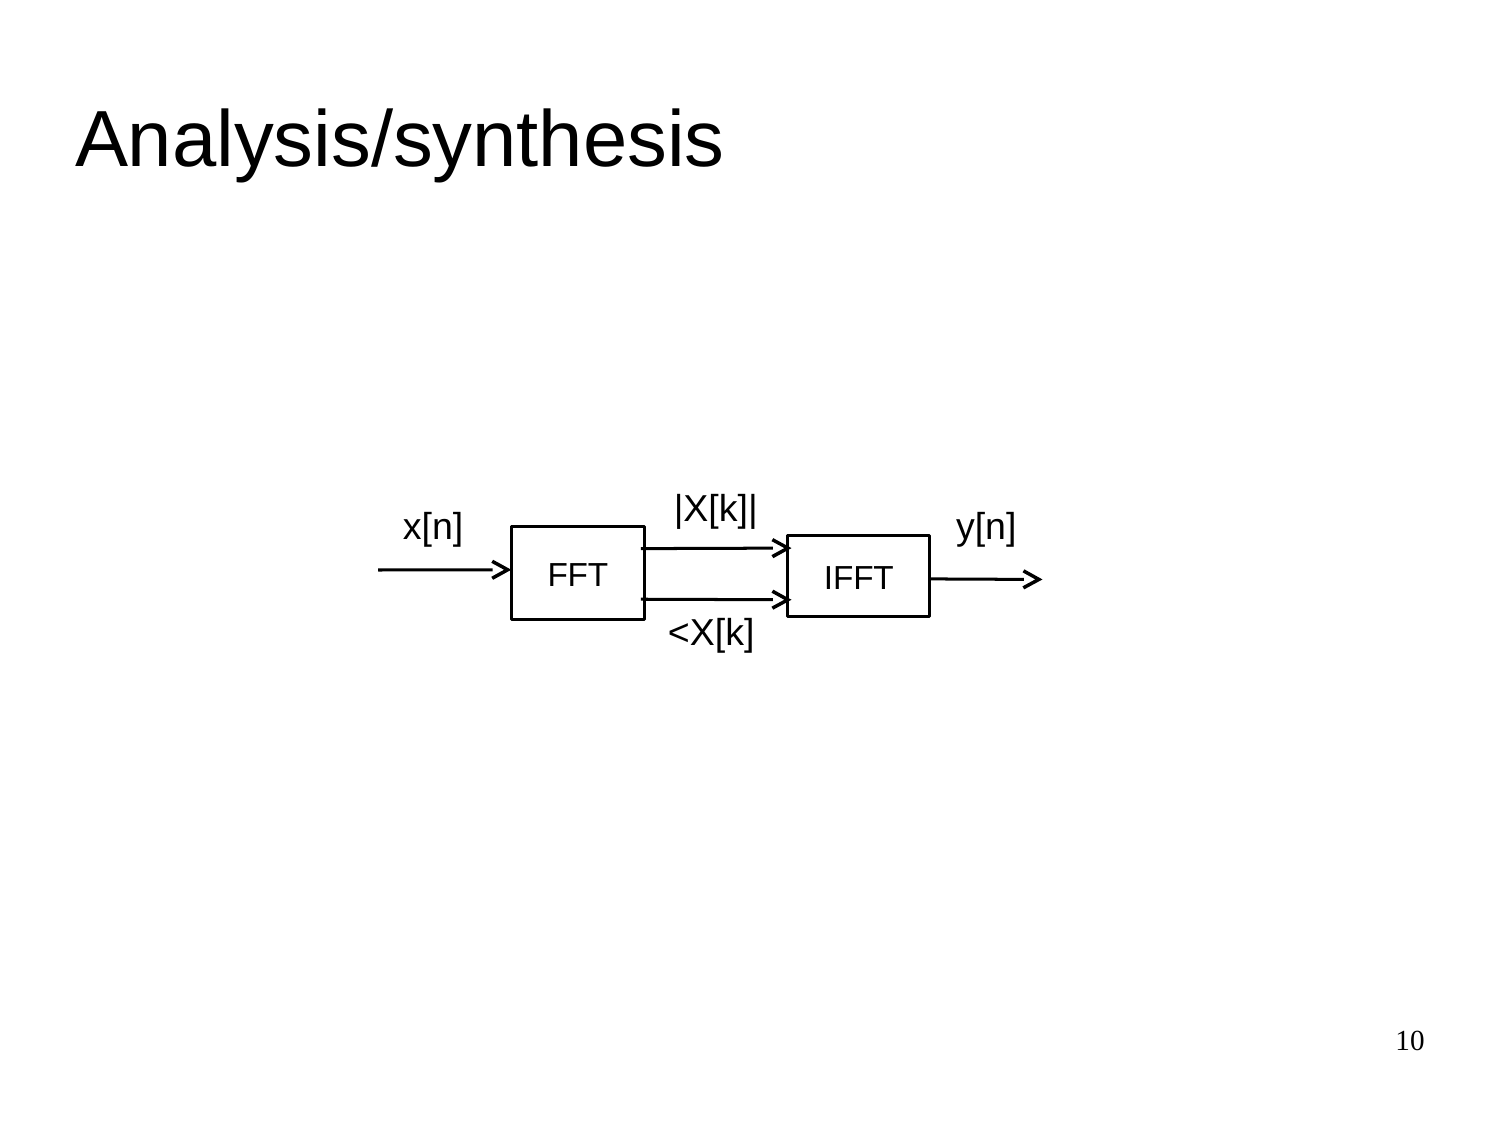

# Analysis/synthesis
|X[k]|
x[n]
y[n]
FFT
IFFT
<X[k]
10